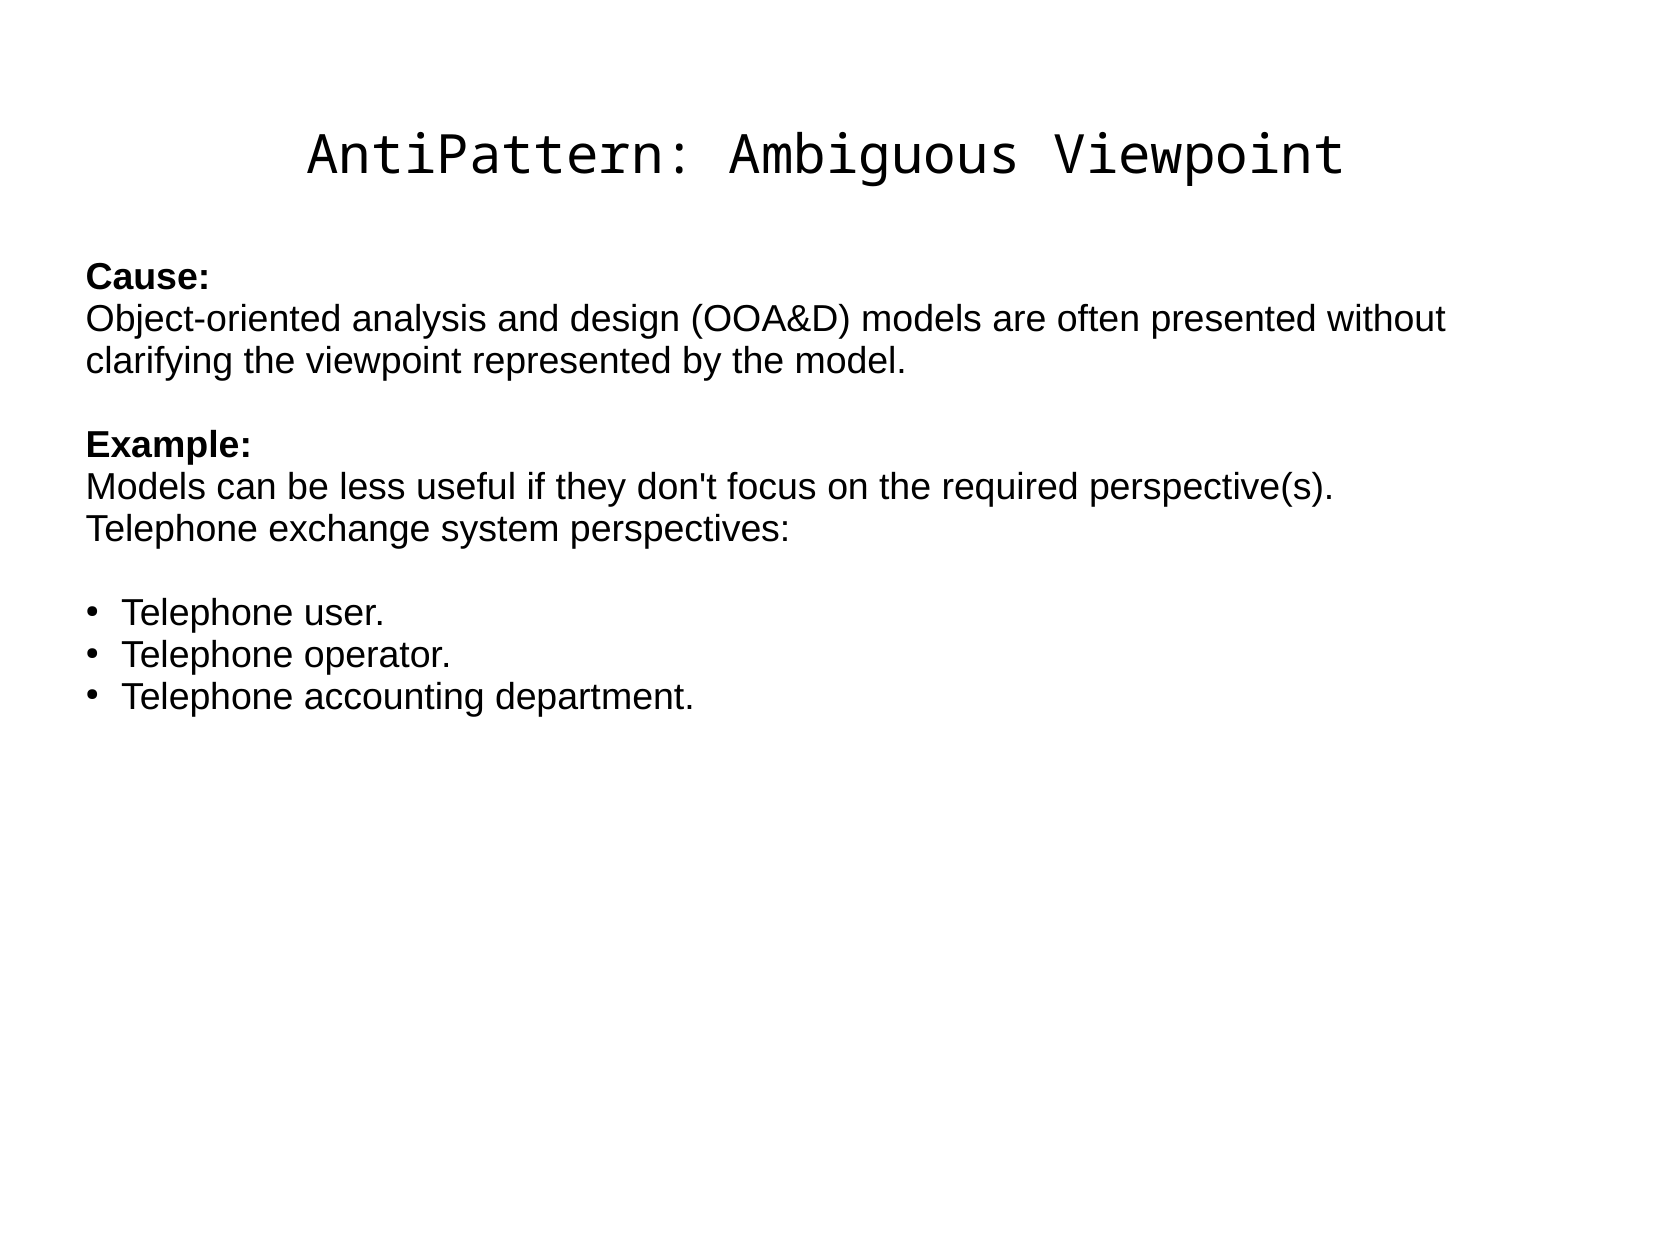

# AntiPattern: Ambiguous Viewpoint
Cause:
Object-oriented analysis and design (OOA&D) models are often presented without clarifying the viewpoint represented by the model.
Example:
Models can be less useful if they don't focus on the required perspective(s).
Telephone exchange system perspectives:
Telephone user.
Telephone operator.
Telephone accounting department.